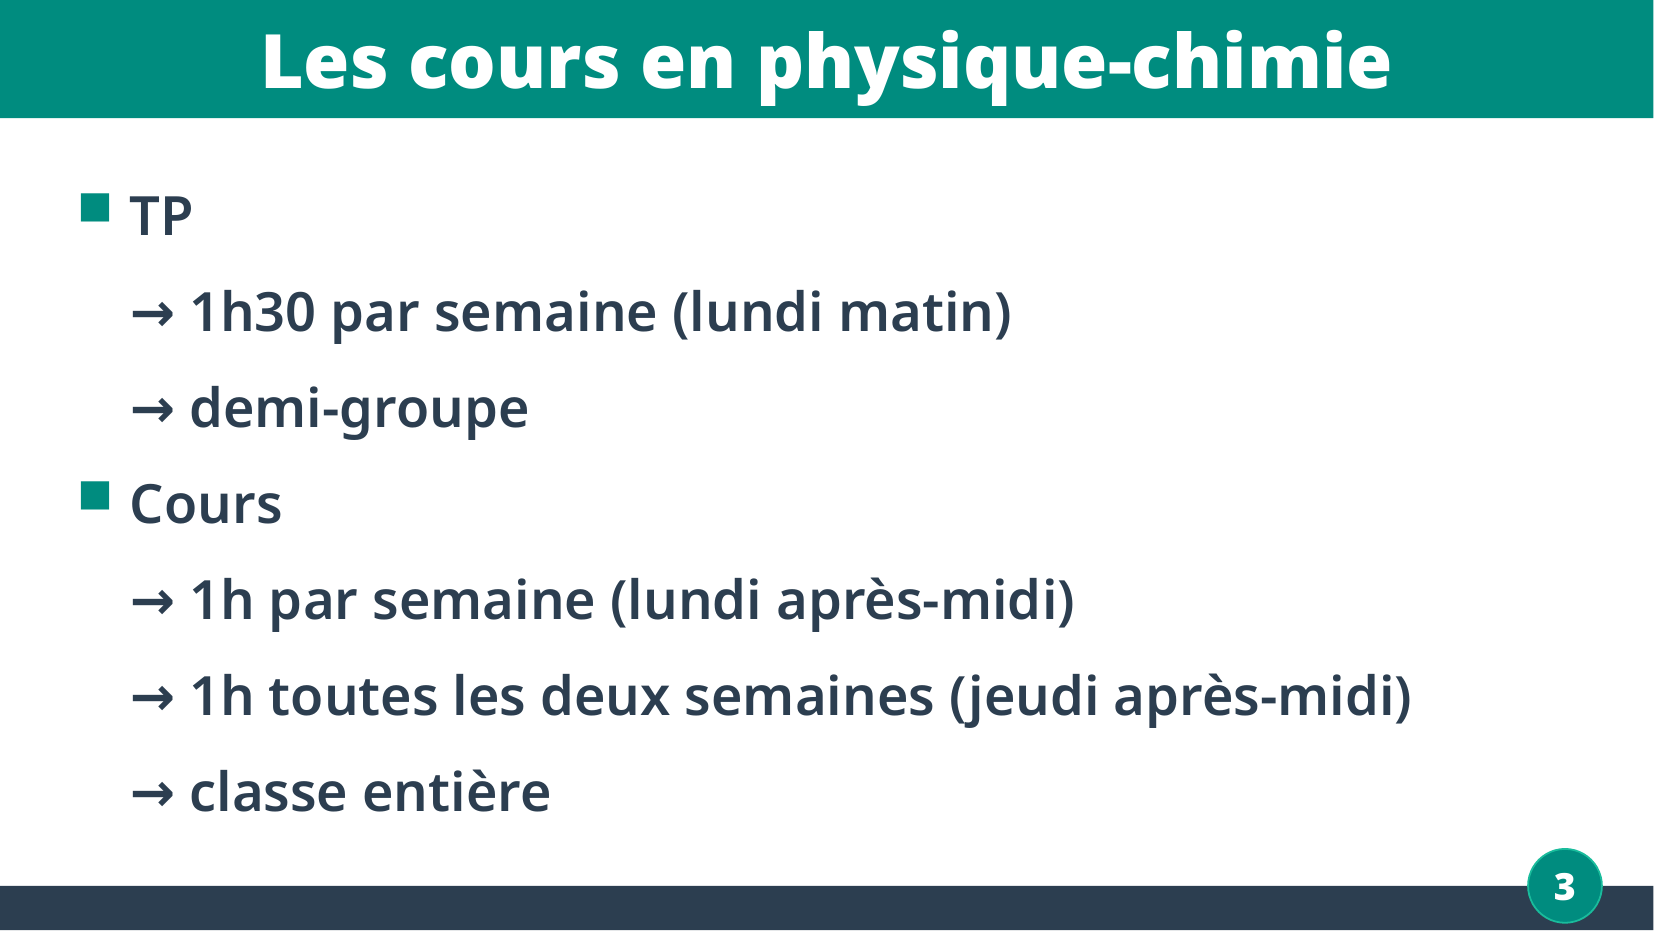

# Les cours en physique-chimie
TP
→ 1h30 par semaine (lundi matin)
→ demi-groupe
Cours
→ 1h par semaine (lundi après-midi)
→ 1h toutes les deux semaines (jeudi après-midi)
→ classe entière